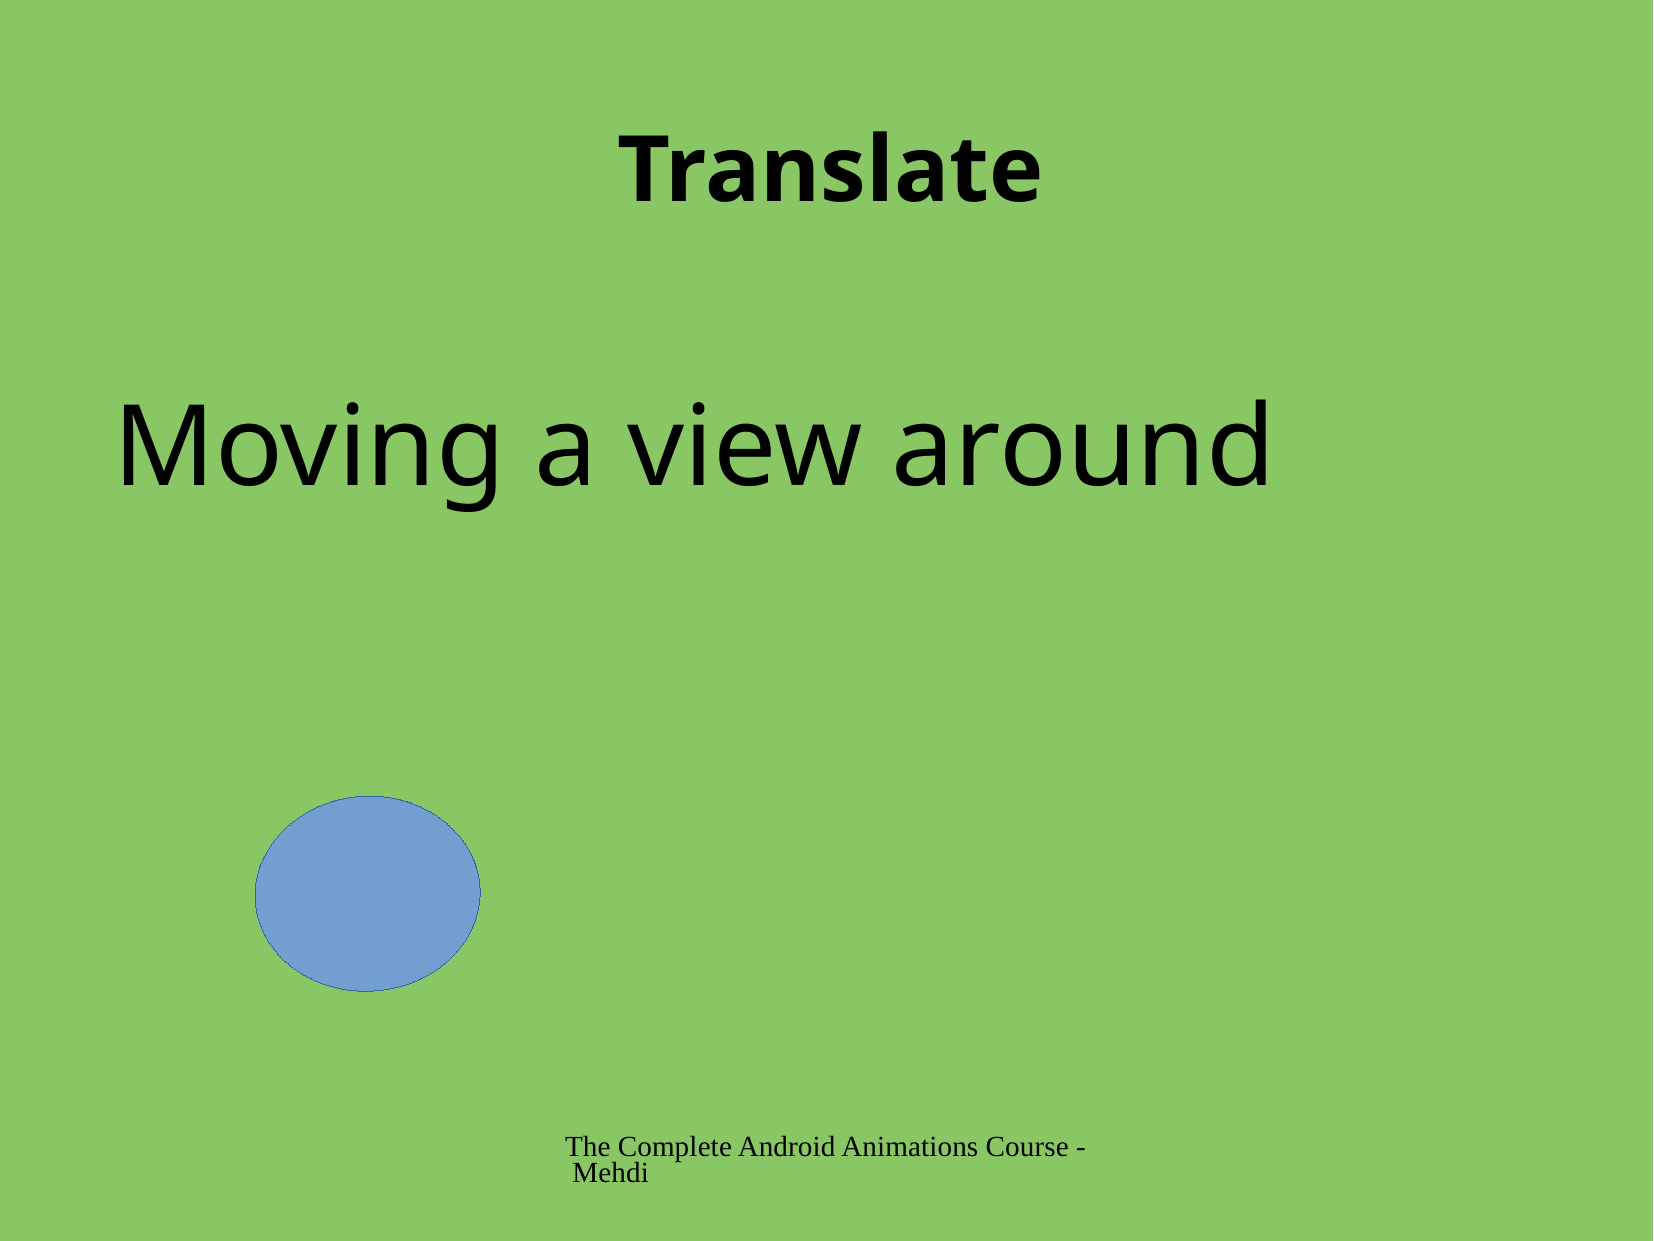

# Translate
Moving a view around
The Complete Android Animations Course - Mehdi